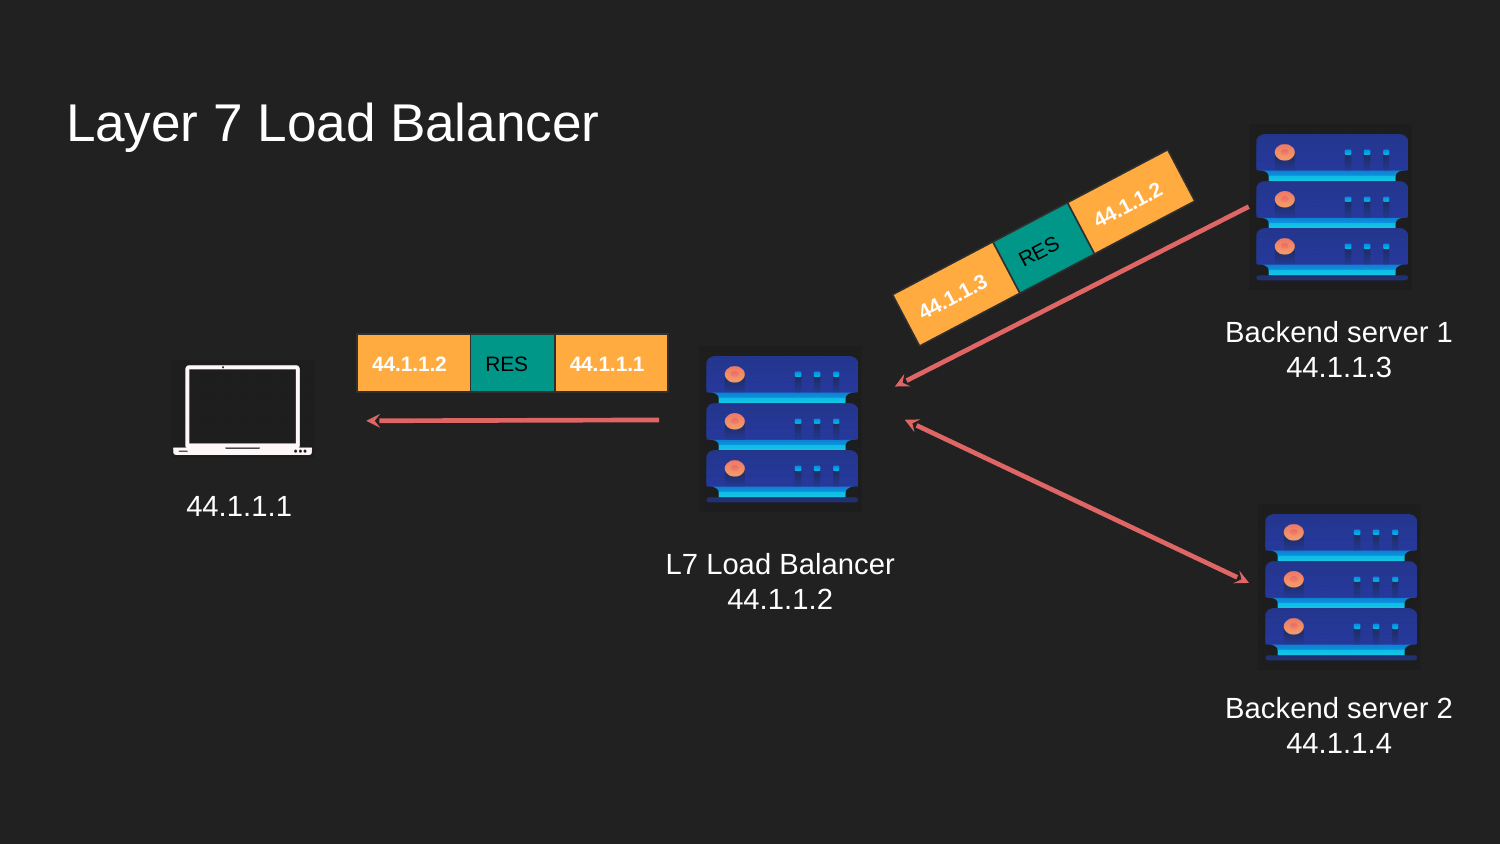

# Layer 7 Load Balancer
44.1.1.2
RES
44.1.1.3
Backend server 1
44.1.1.3
44.1.1.2
RES
44.1.1.1
44.1.1.1
L7 Load Balancer
44.1.1.2
Backend server 2
44.1.1.4